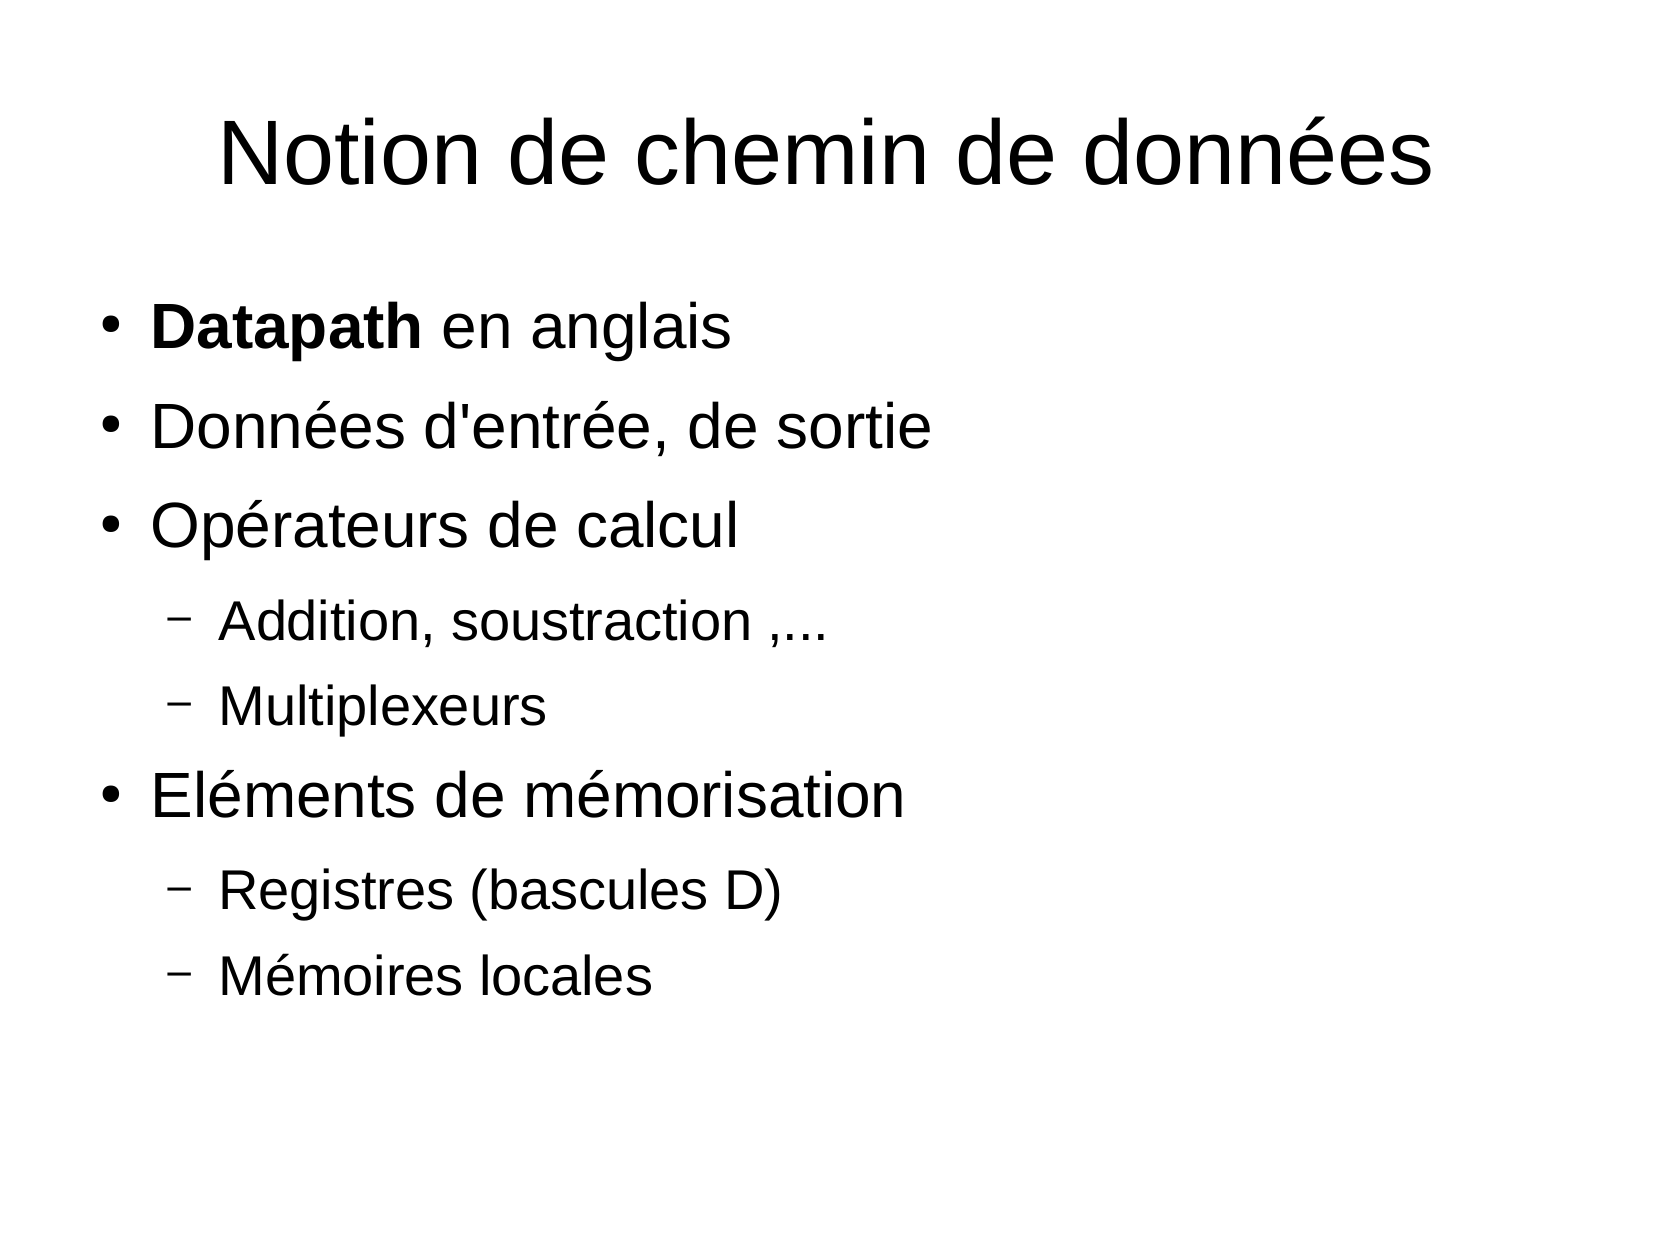

# Notion de chemin de données
Datapath en anglais
Données d'entrée, de sortie
Opérateurs de calcul
Addition, soustraction ,...
Multiplexeurs
Eléments de mémorisation
Registres (bascules D)
Mémoires locales